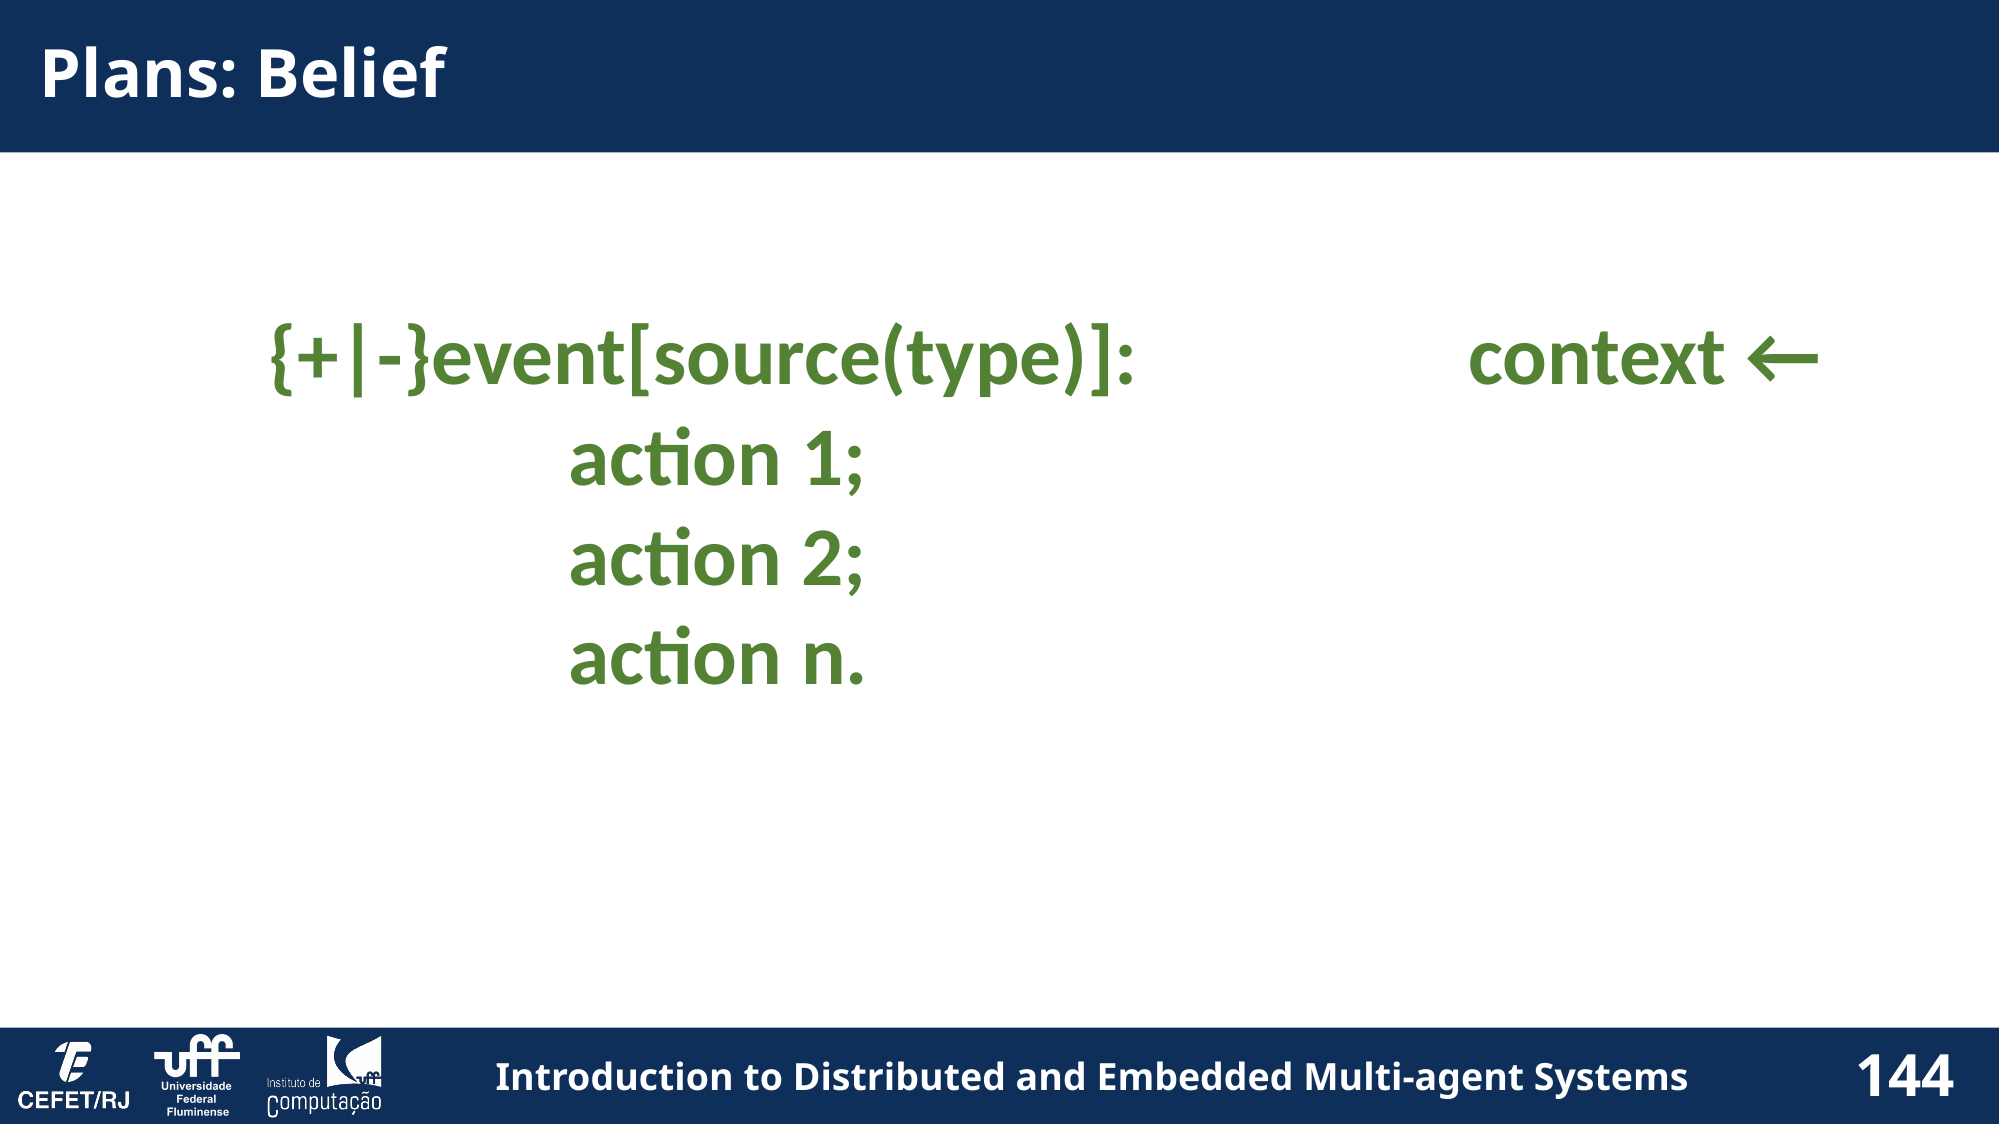

Plans: Belief
{+|-}event[source(type)]: 			context ←
		action 1;
		action 2;
		action n.